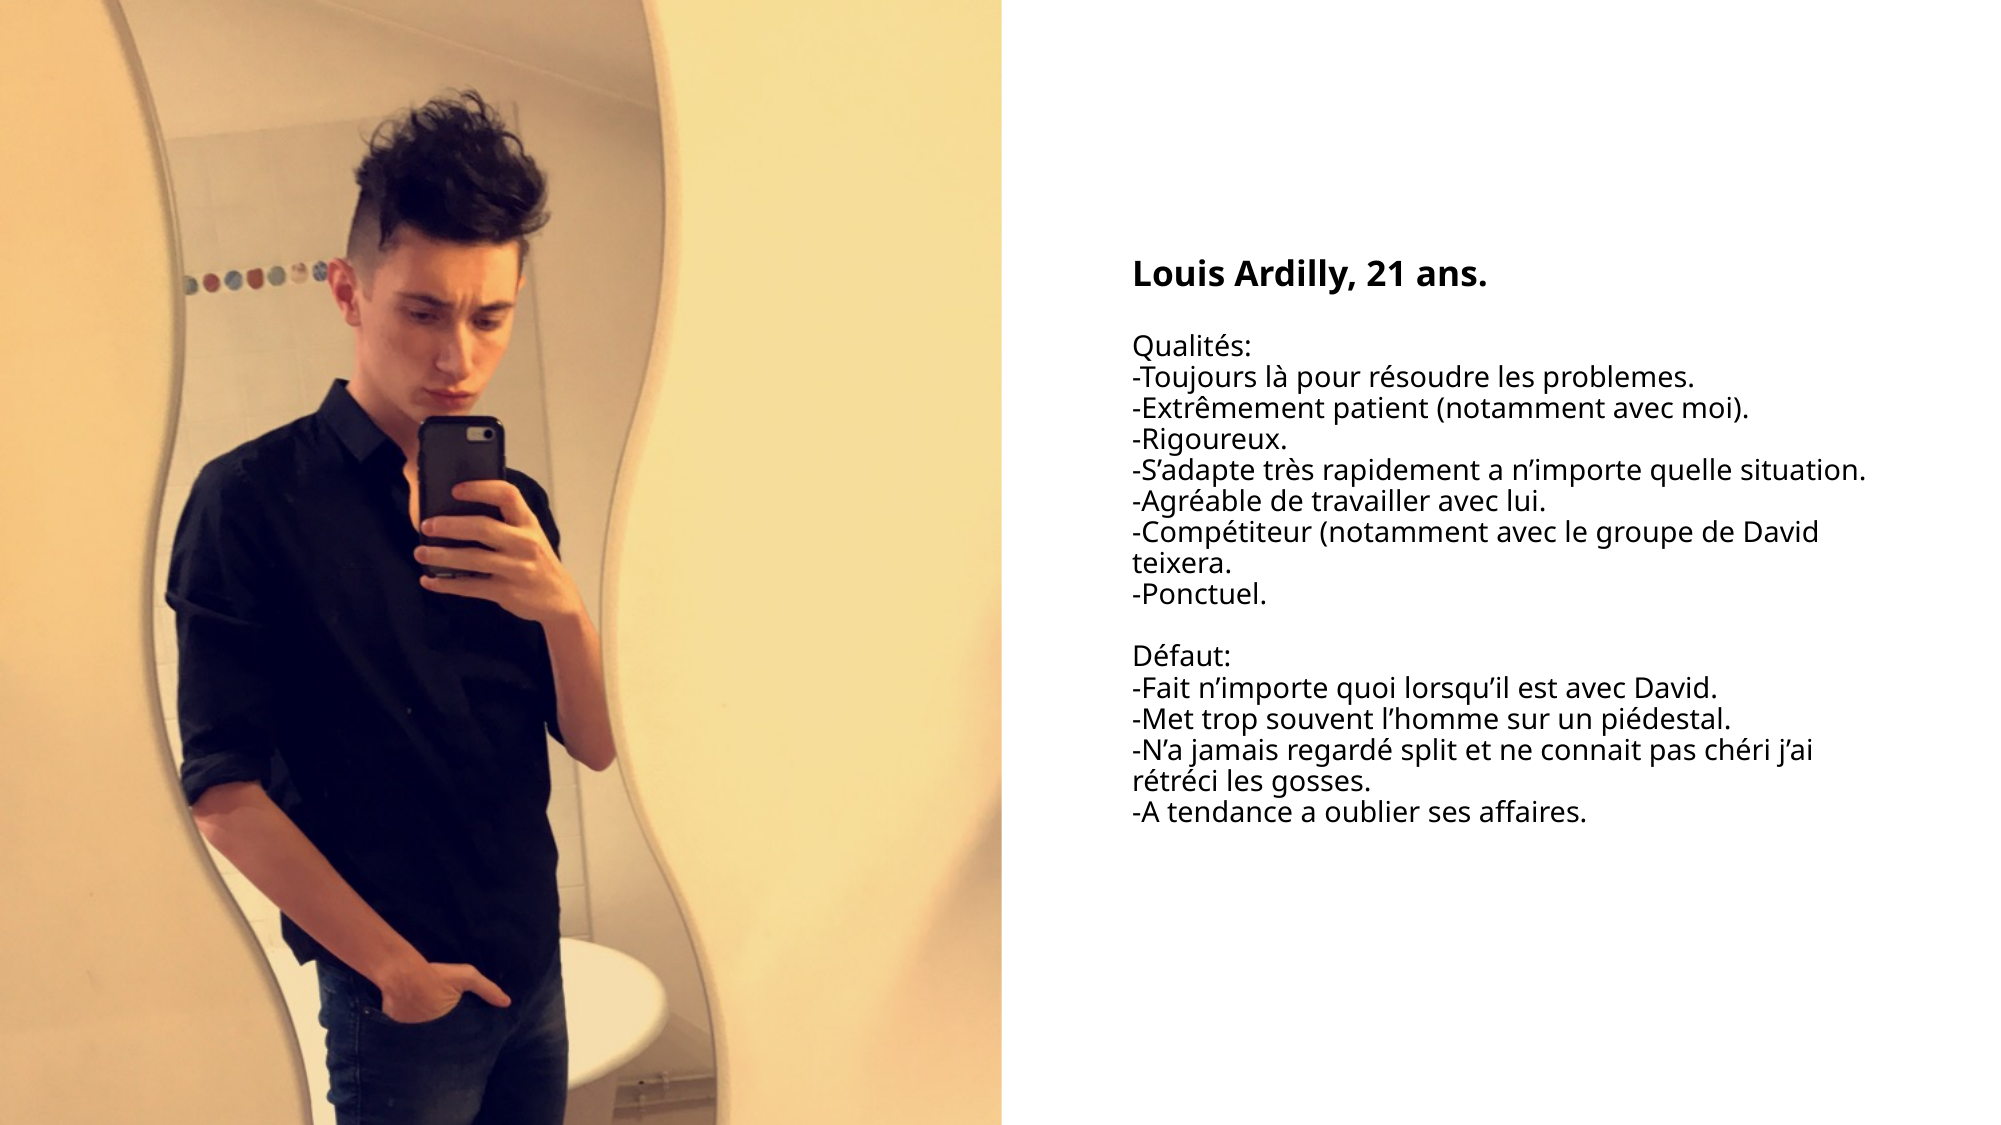

# Louis Ardilly, 21 ans. Qualités: -Toujours là pour résoudre les problemes. -Extrêmement patient (notamment avec moi). -Rigoureux. -S’adapte très rapidement a n’importe quelle situation. -Agréable de travailler avec lui. -Compétiteur (notamment avec le groupe de David teixera. -Ponctuel. Défaut: -Fait n’importe quoi lorsqu’il est avec David. -Met trop souvent l’homme sur un piédestal. -N’a jamais regardé split et ne connait pas chéri j’ai rétréci les gosses. -A tendance a oublier ses affaires.